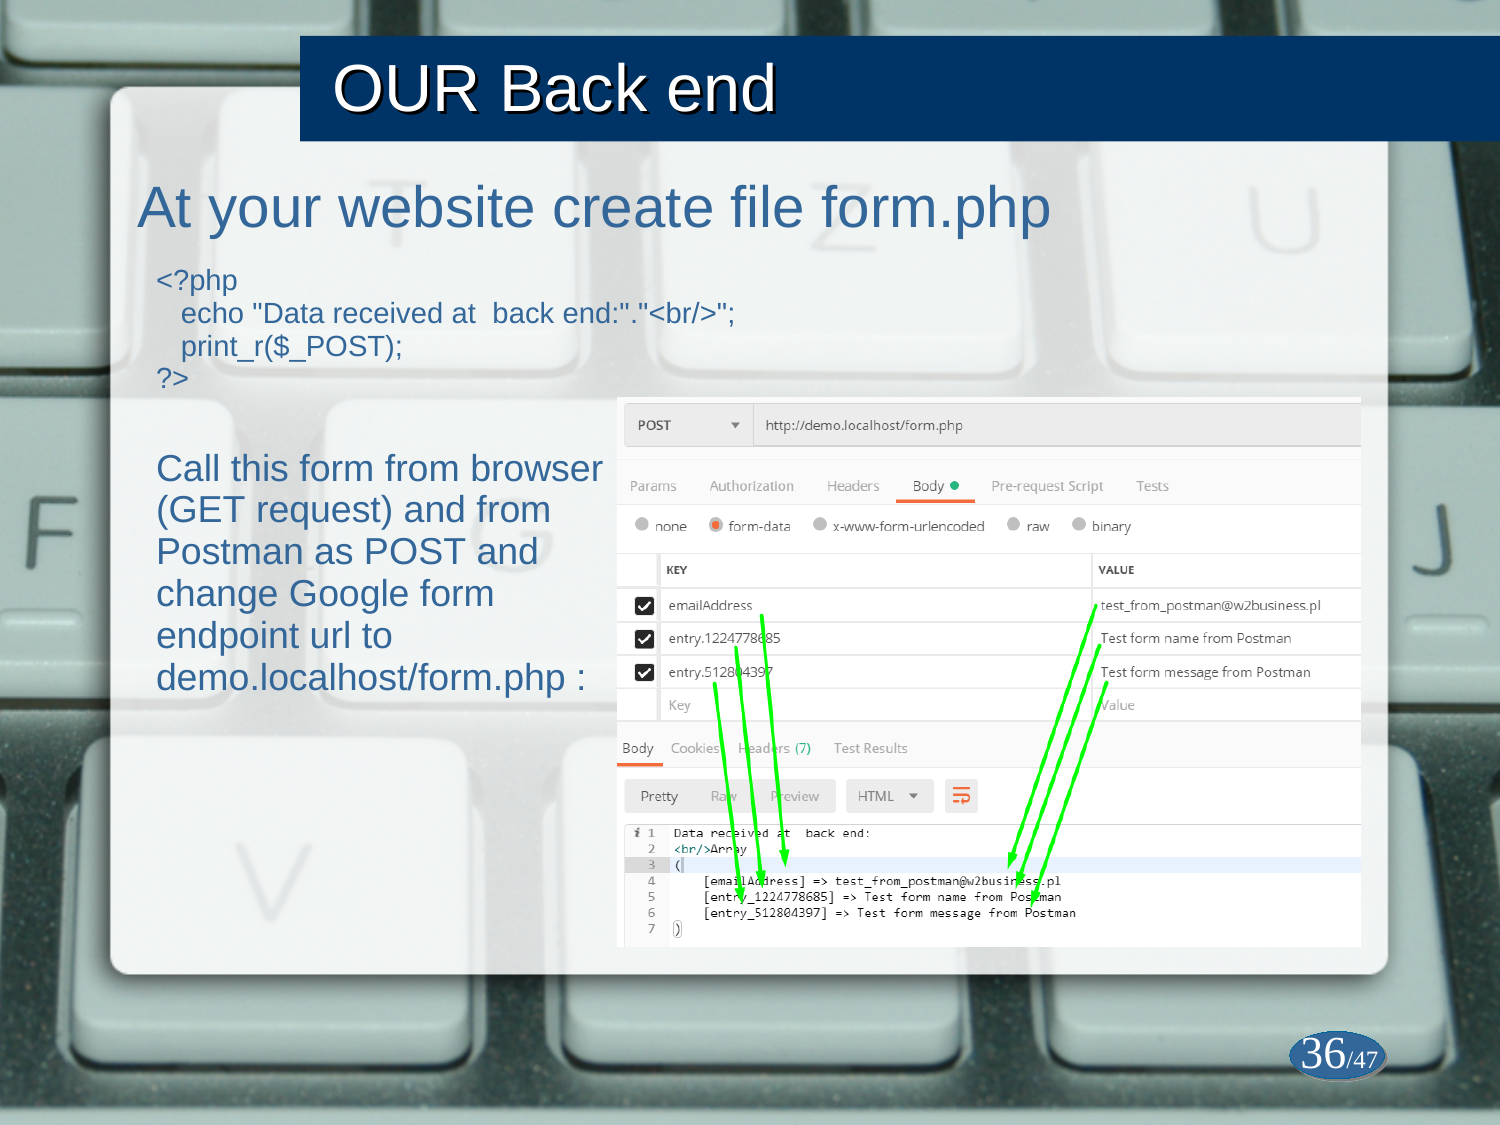

# OUR Back end
At your website create file form.php
<?php
 echo "Data received at back end:"."<br/>";
 print_r($_POST);
?>
Call this form from browser (GET request) and from Postman as POST and change Google form endpoint url to demo.localhost/form.php :
36